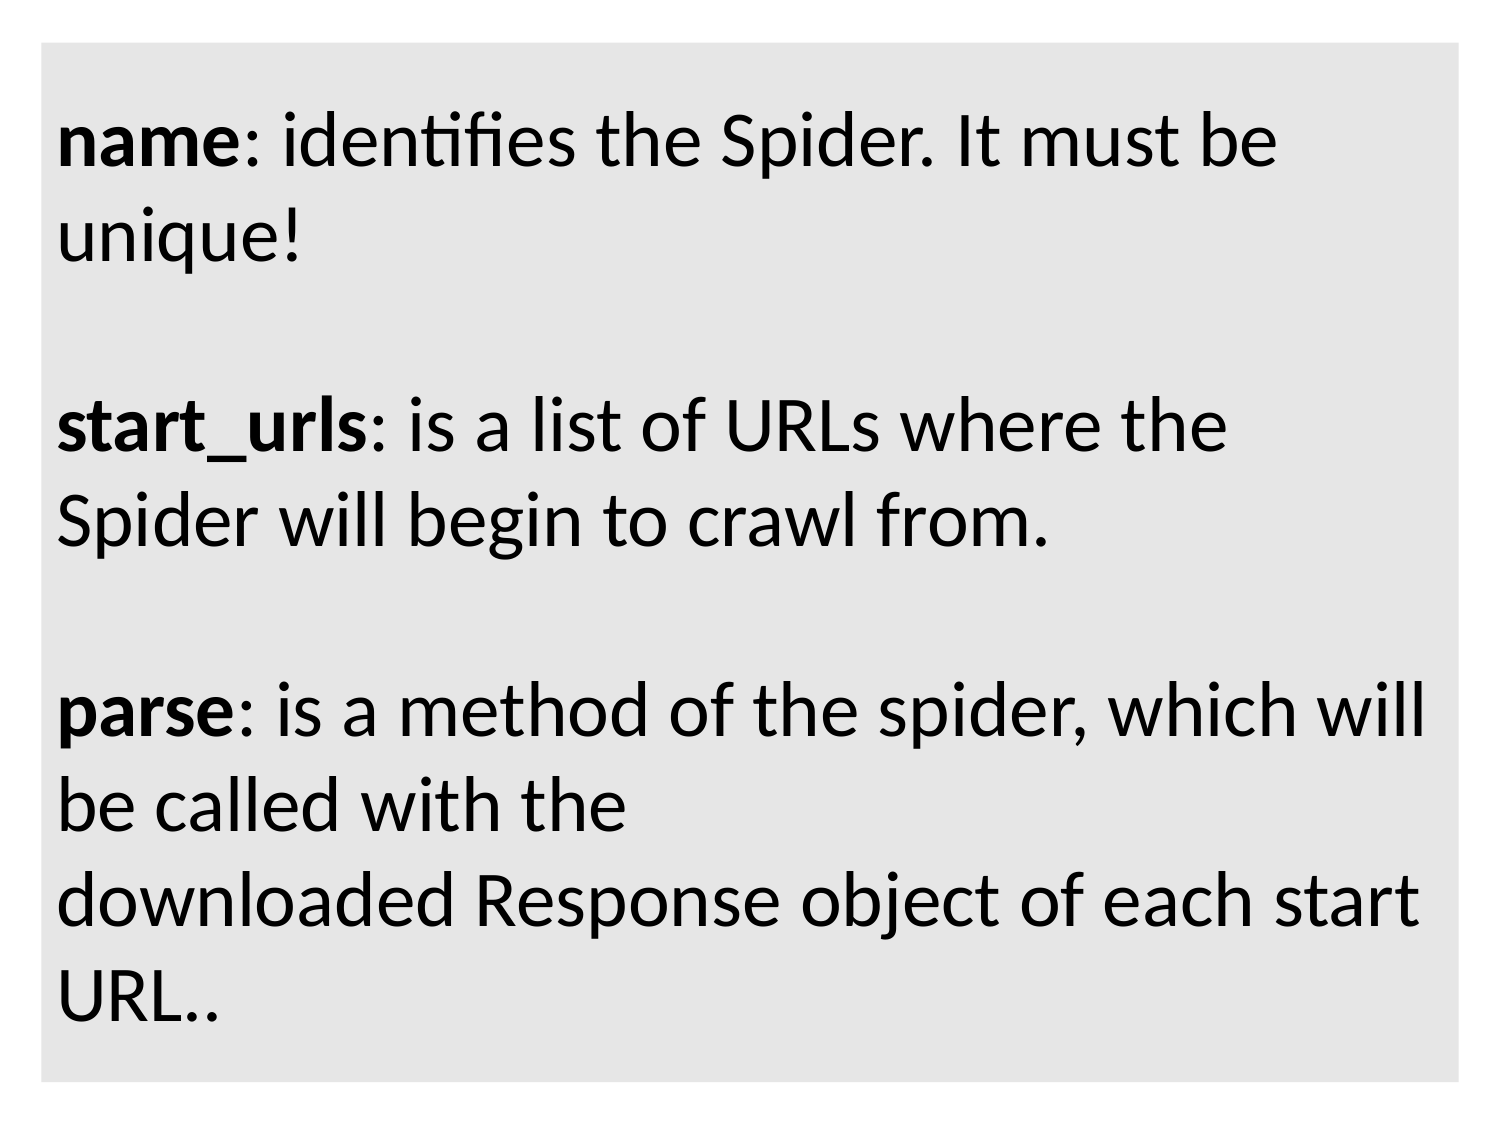

name: identifies the Spider. It must be unique!
start_urls: is a list of URLs where the Spider will begin to crawl from.
parse: is a method of the spider, which will be called with the downloaded Response object of each start URL..